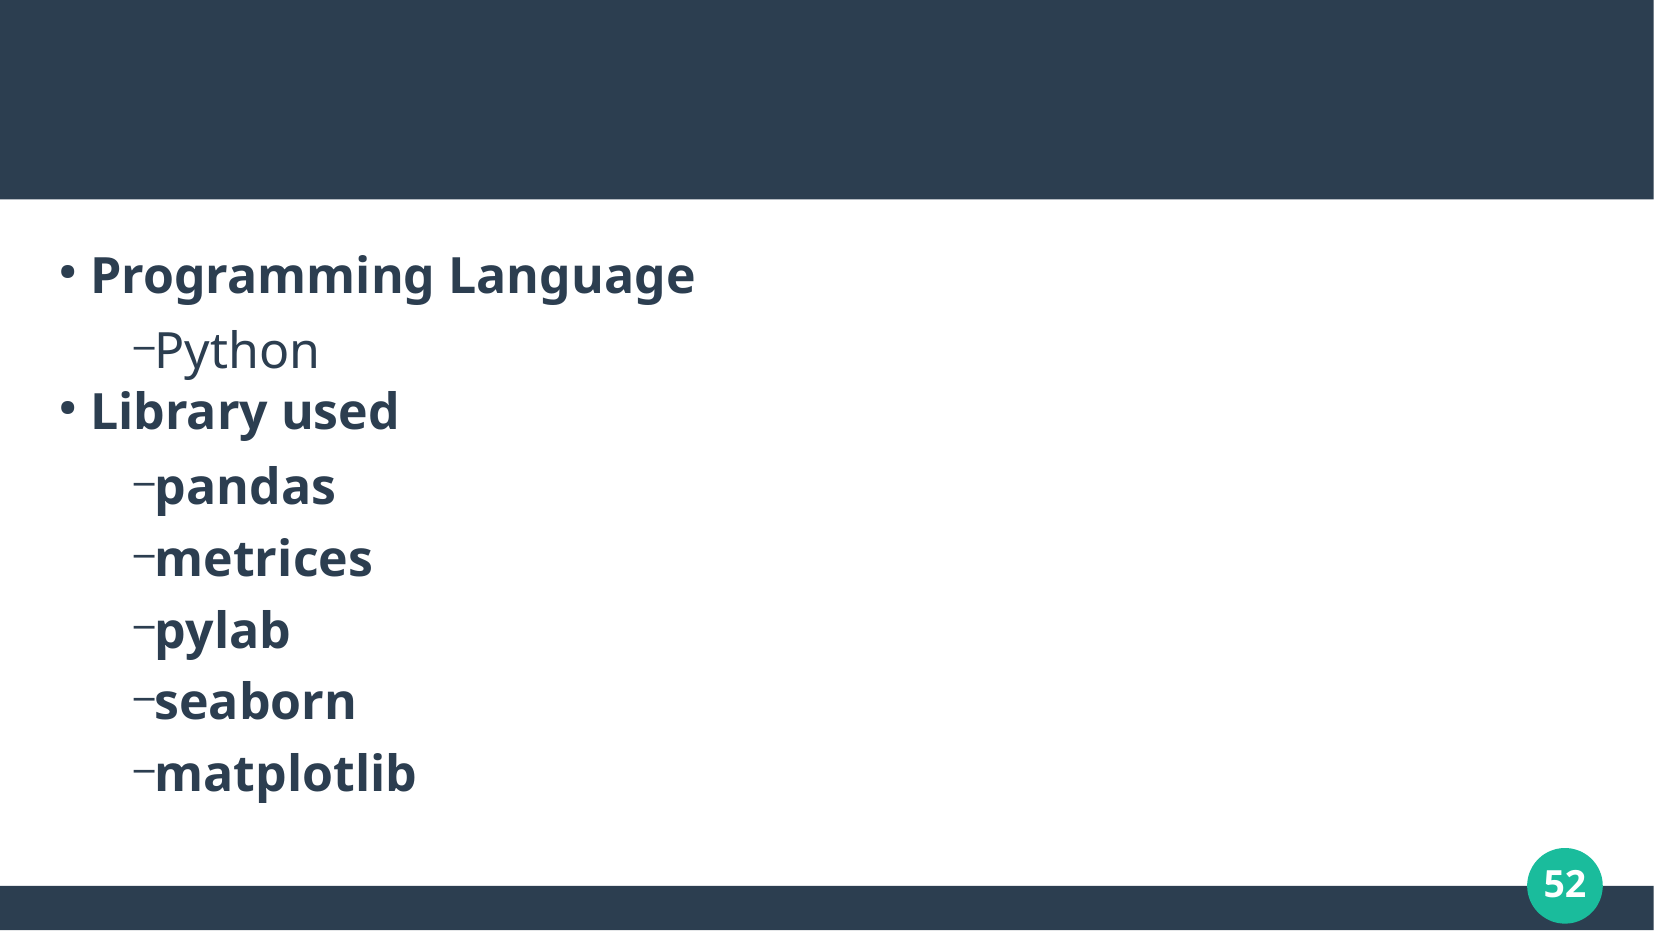

#
 Programming Language
Python
 Library used
pandas
metrices
pylab
seaborn
matplotlib